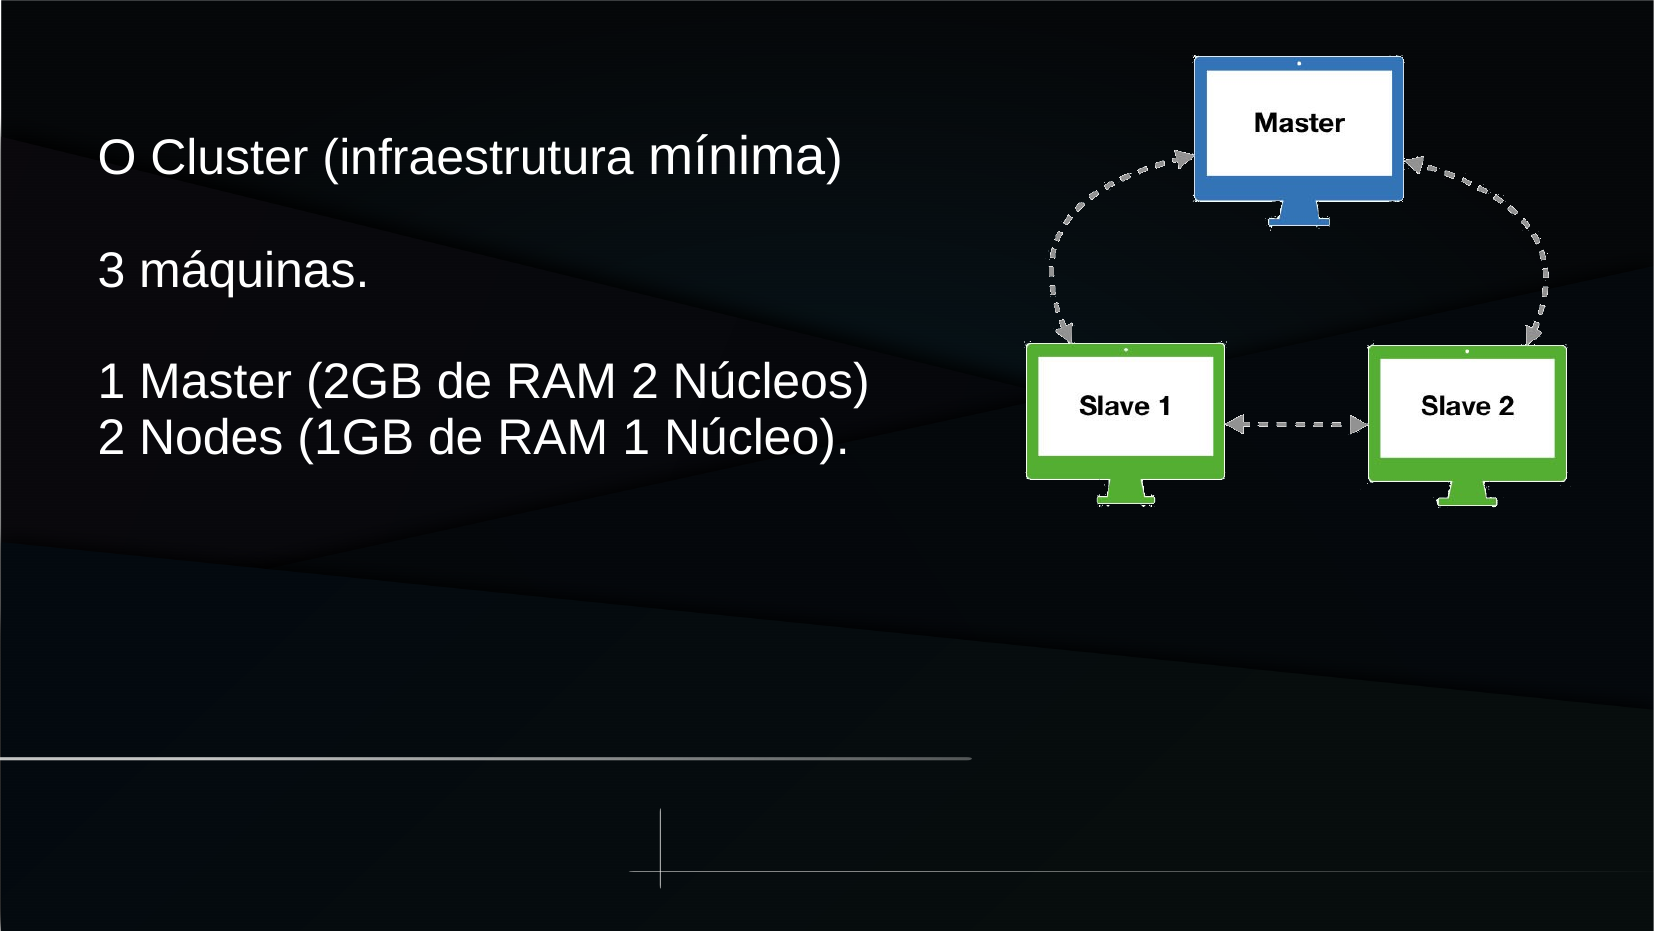

O Cluster (infraestrutura mínima)
3 máquinas.
1 Master (2GB de RAM 2 Núcleos)
2 Nodes (1GB de RAM 1 Núcleo).